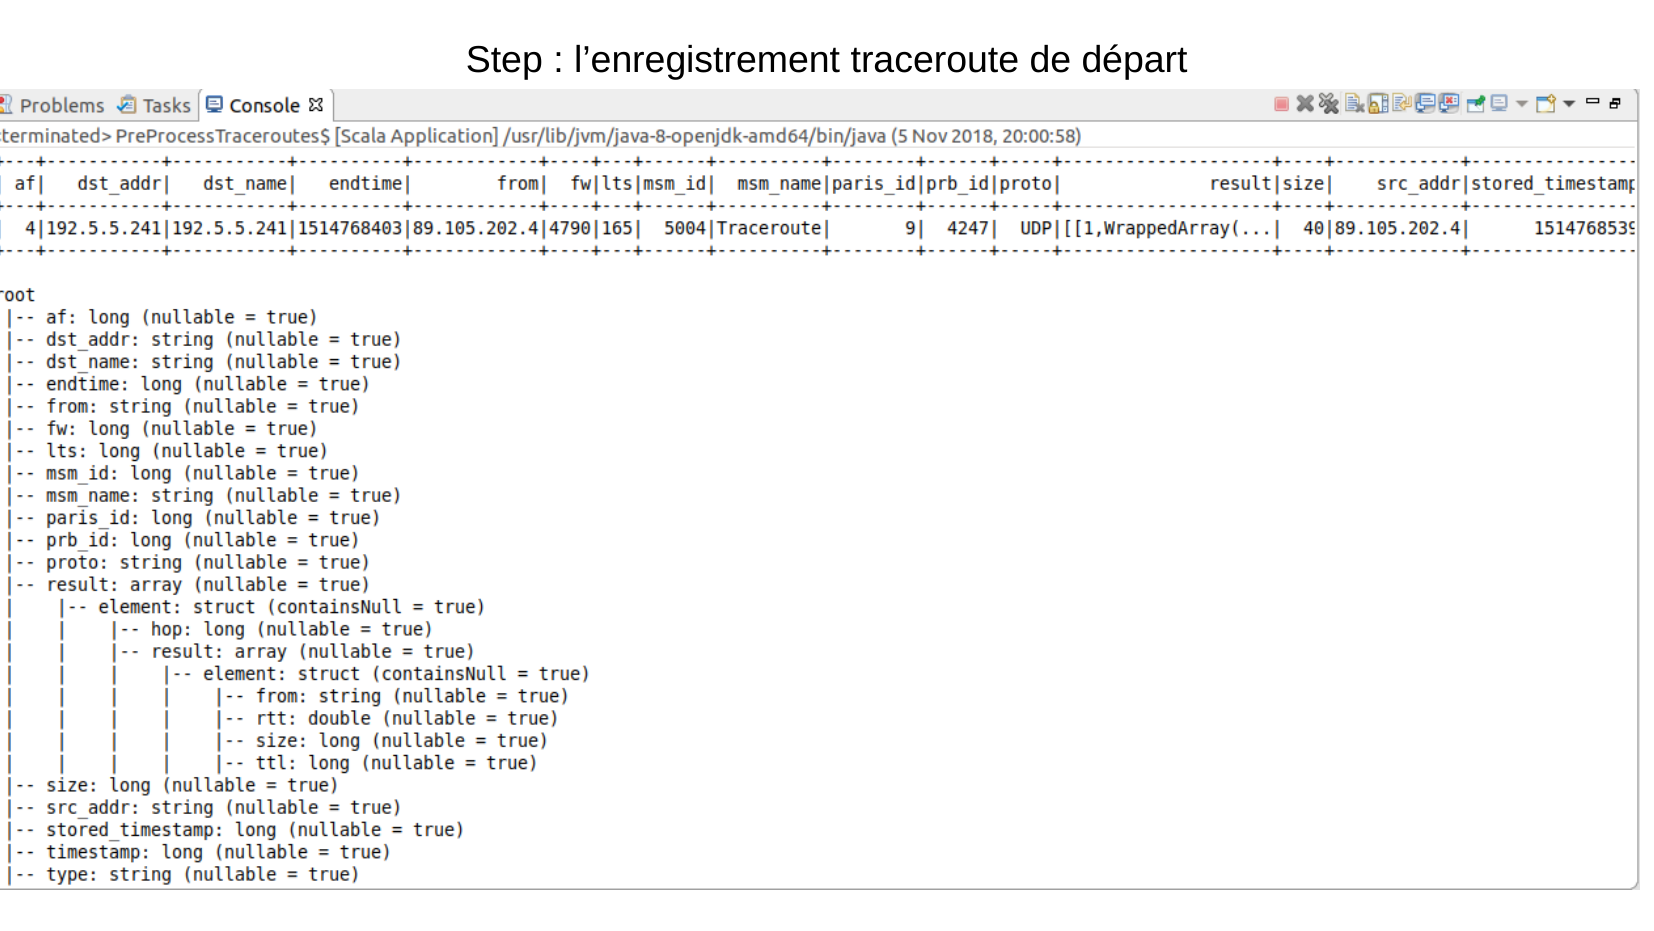

# Step : l’enregistrement traceroute de départ